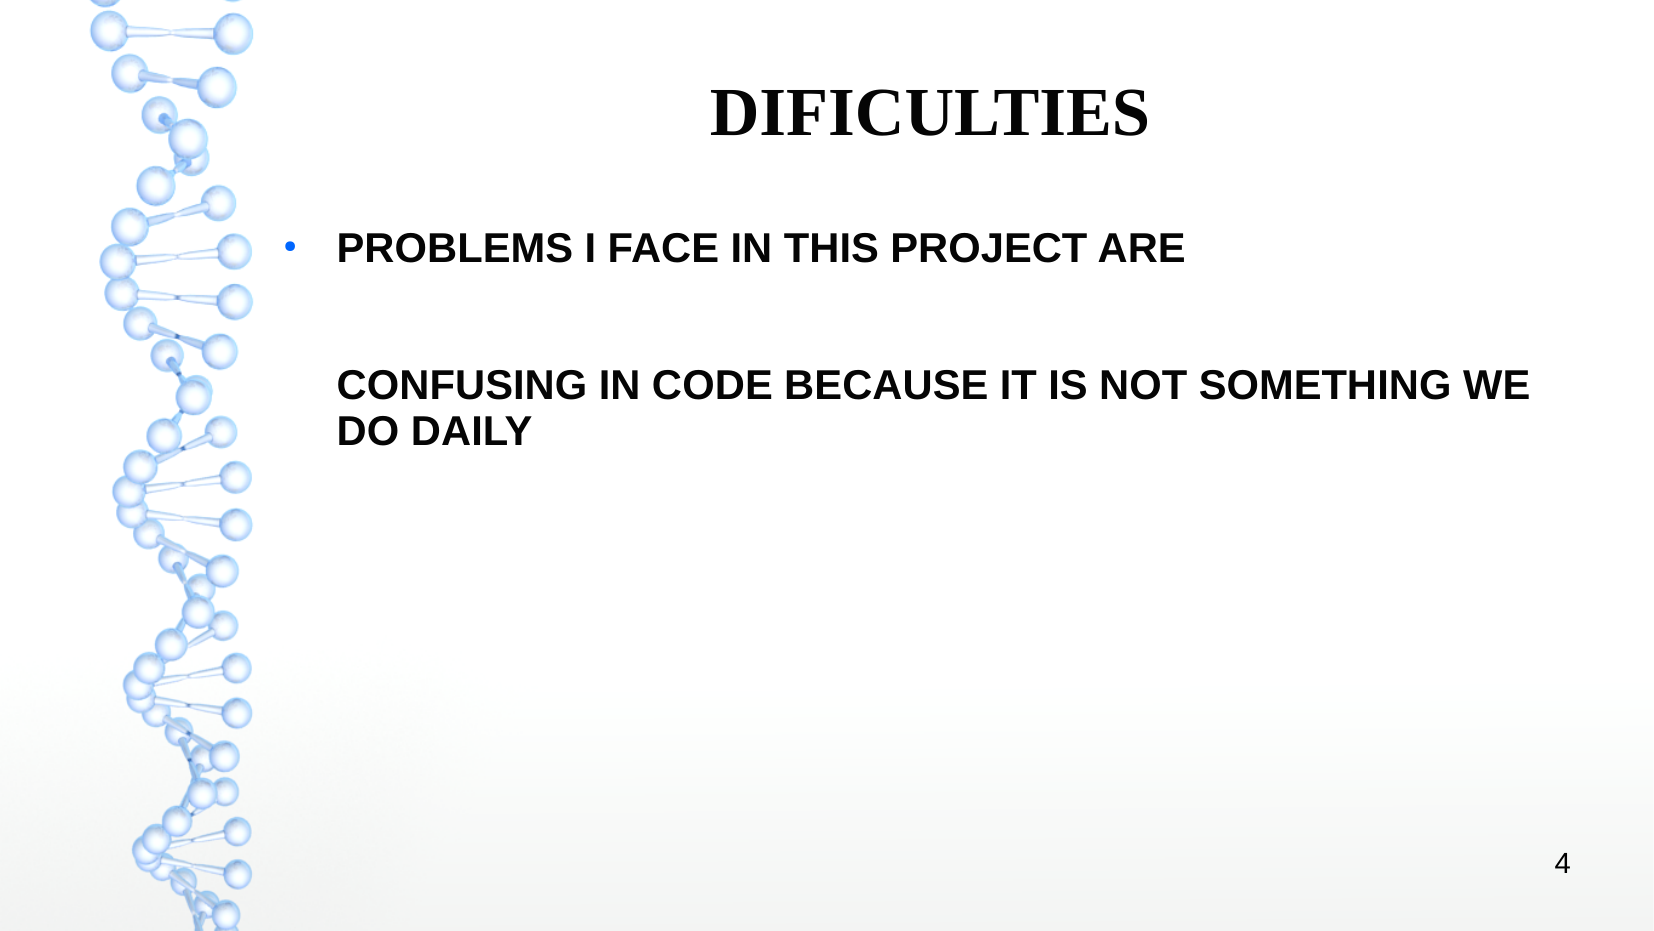

# DIFICULTIES
PROBLEMS I FACE IN THIS PROJECT ARE
CONFUSING IN CODE BECAUSE IT IS NOT SOMETHING WE DO DAILY
4